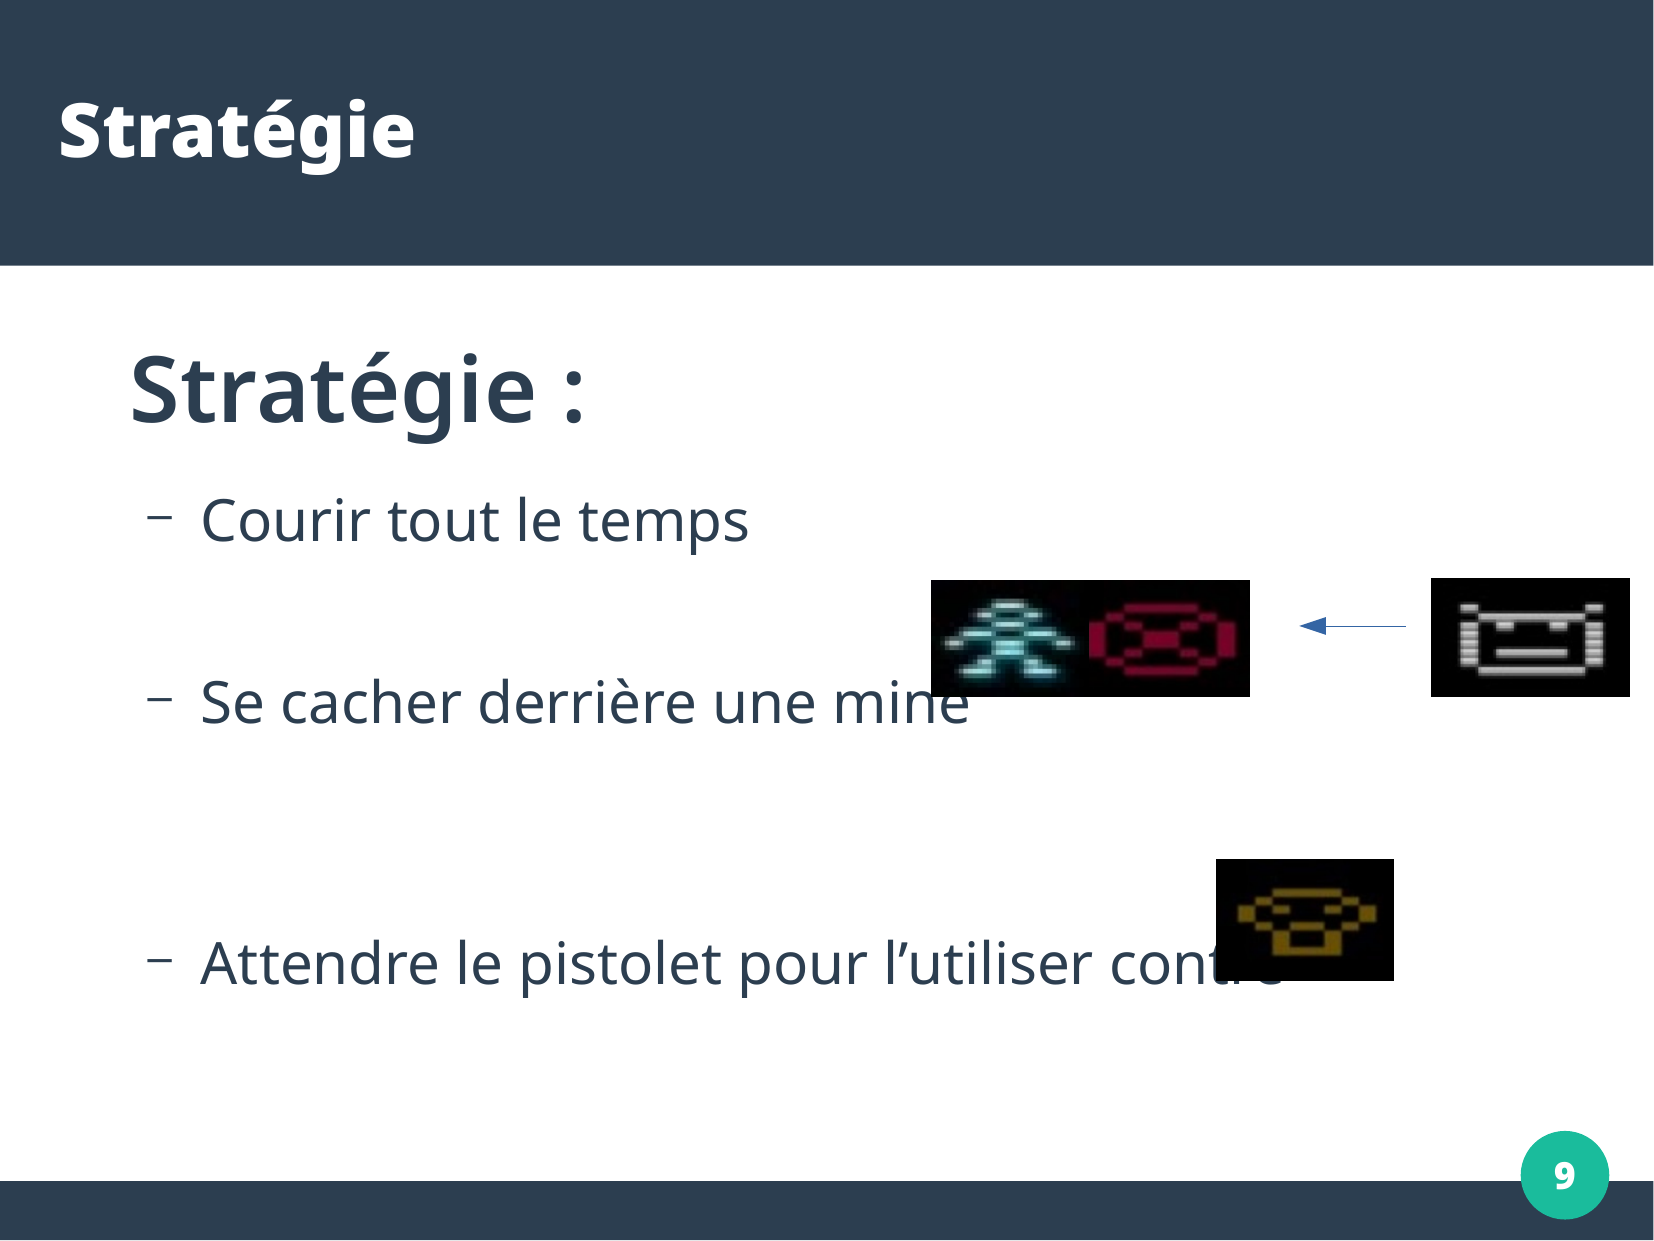

# Stratégie
Stratégie :
Courir tout le temps
Se cacher derrière une mine
Attendre le pistolet pour l’utiliser contre
9